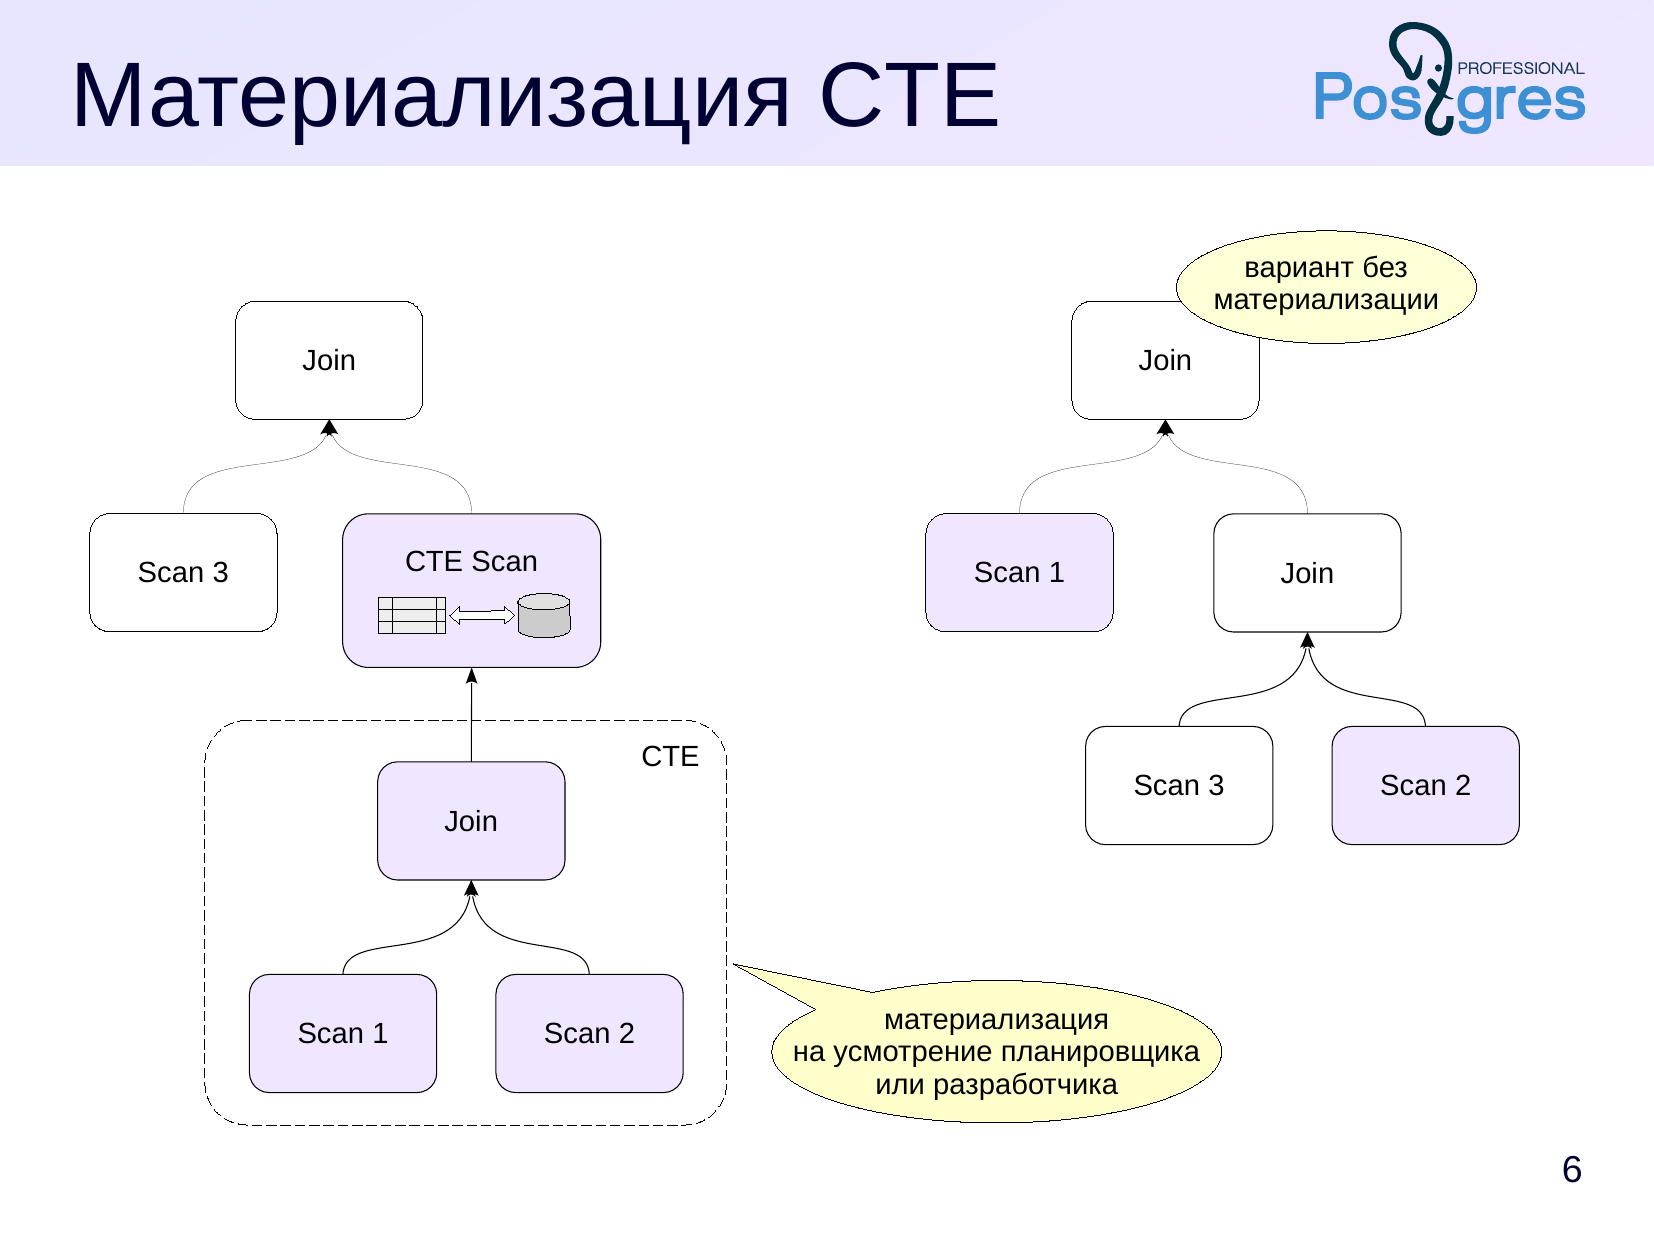

# Материализация CTE
вариант без
материализации
Join
Join
Scan 3
Scan 1
CTE Scan
Join
CTE
Scan 3
Scan 2
Join
Scan 1
Scan 2
материализация
на усмотрение планировщика
или разработчика